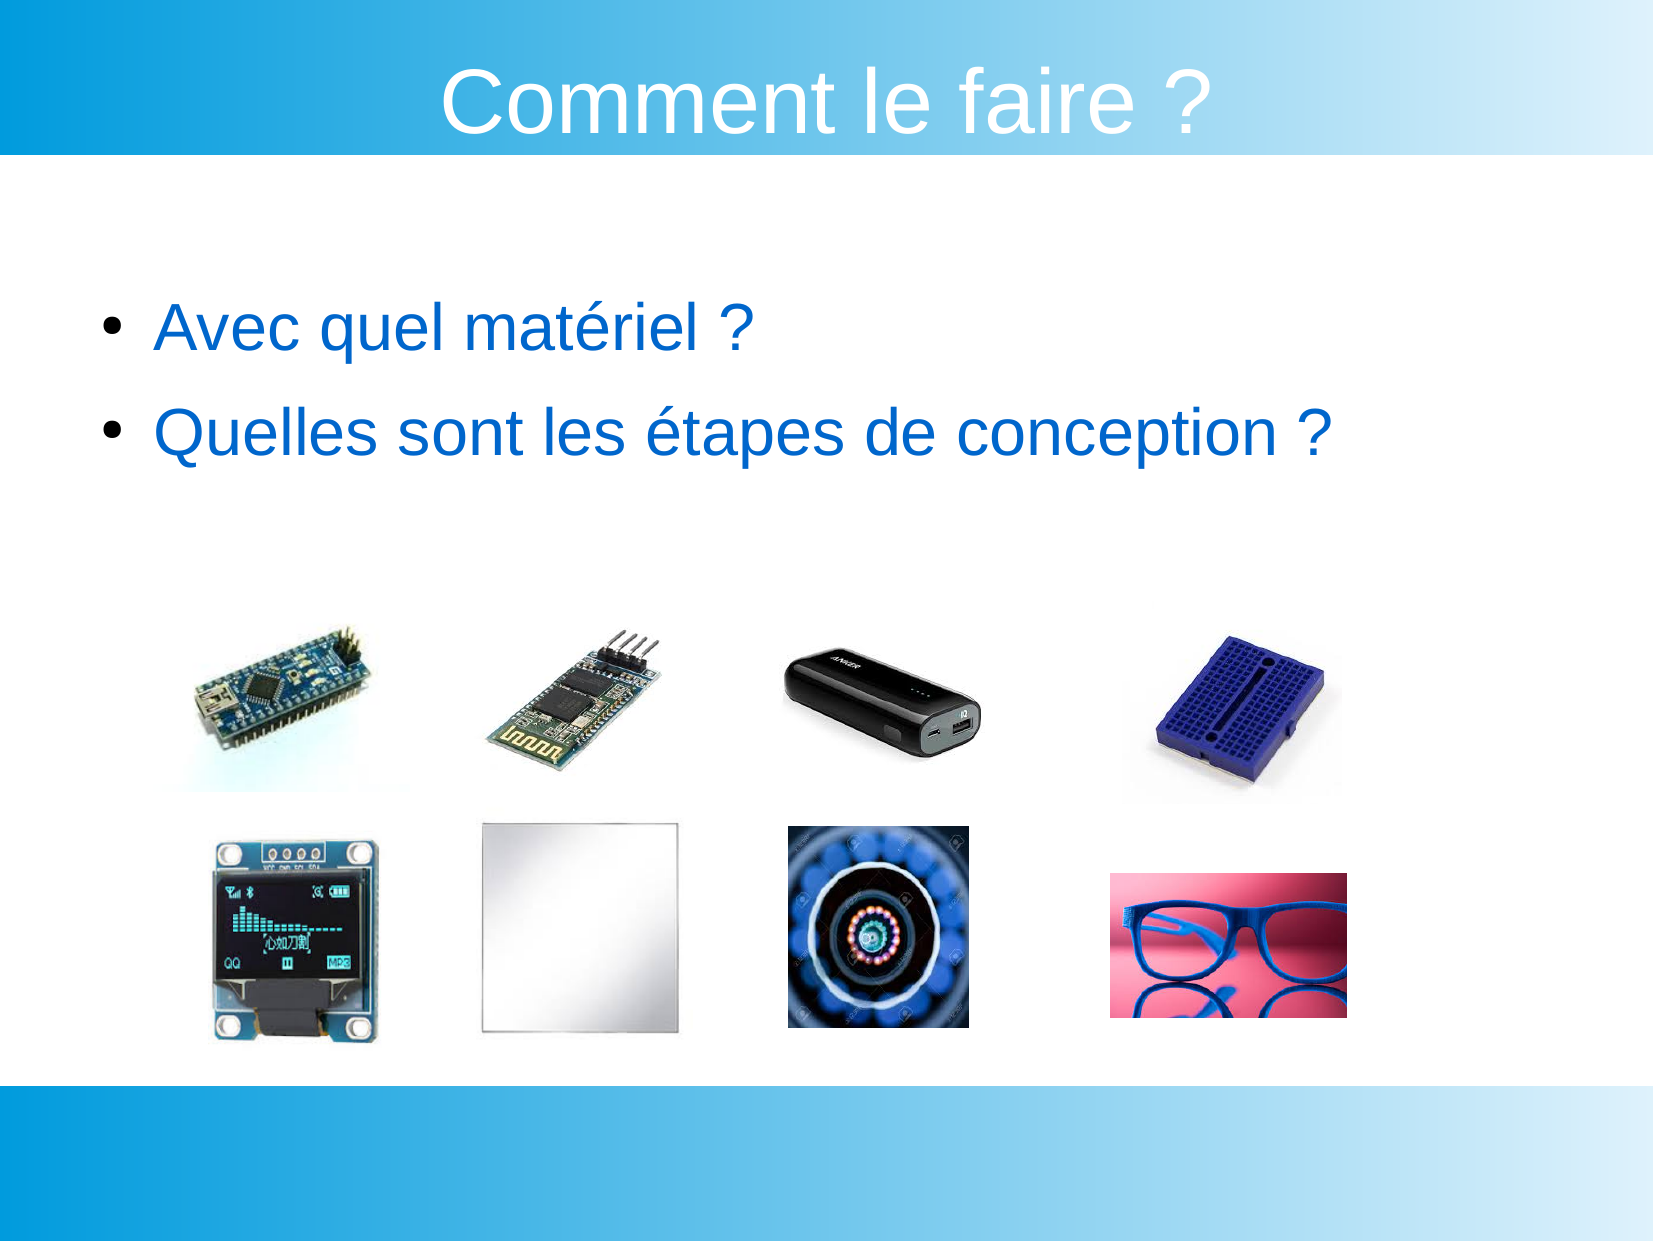

# Comment le faire ?
Avec quel matériel ?
Quelles sont les étapes de conception ?